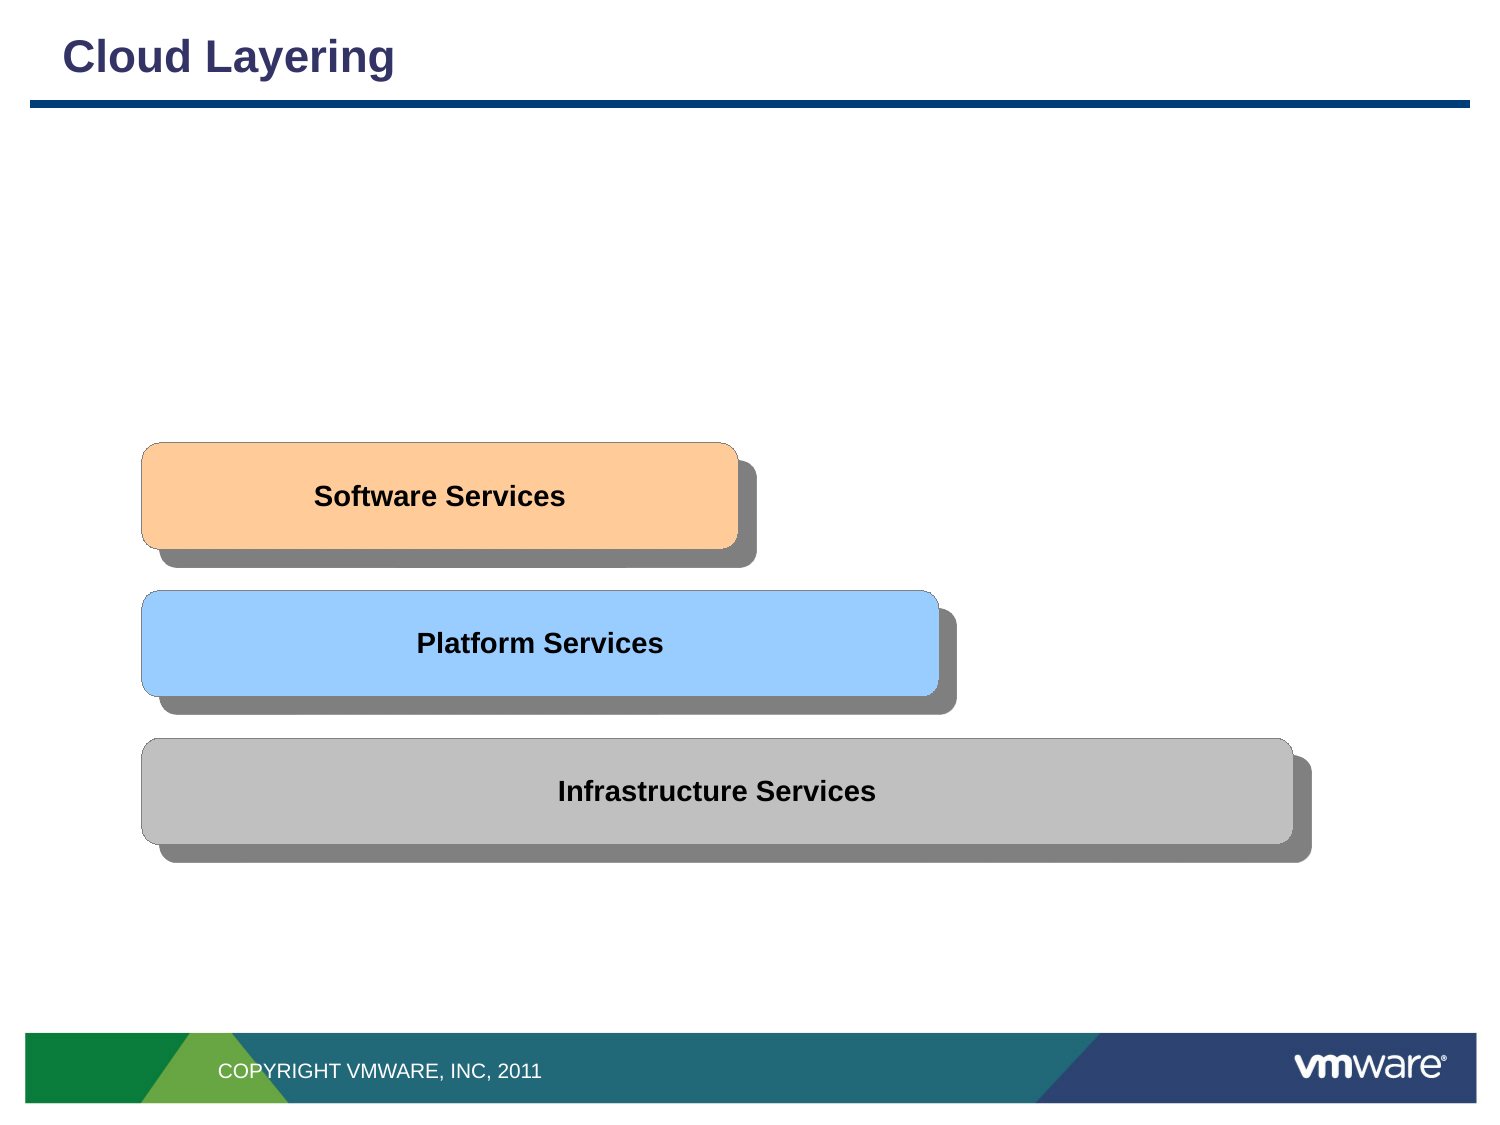

# Cloud Layering
Software Services
Platform Services
Infrastructure Services